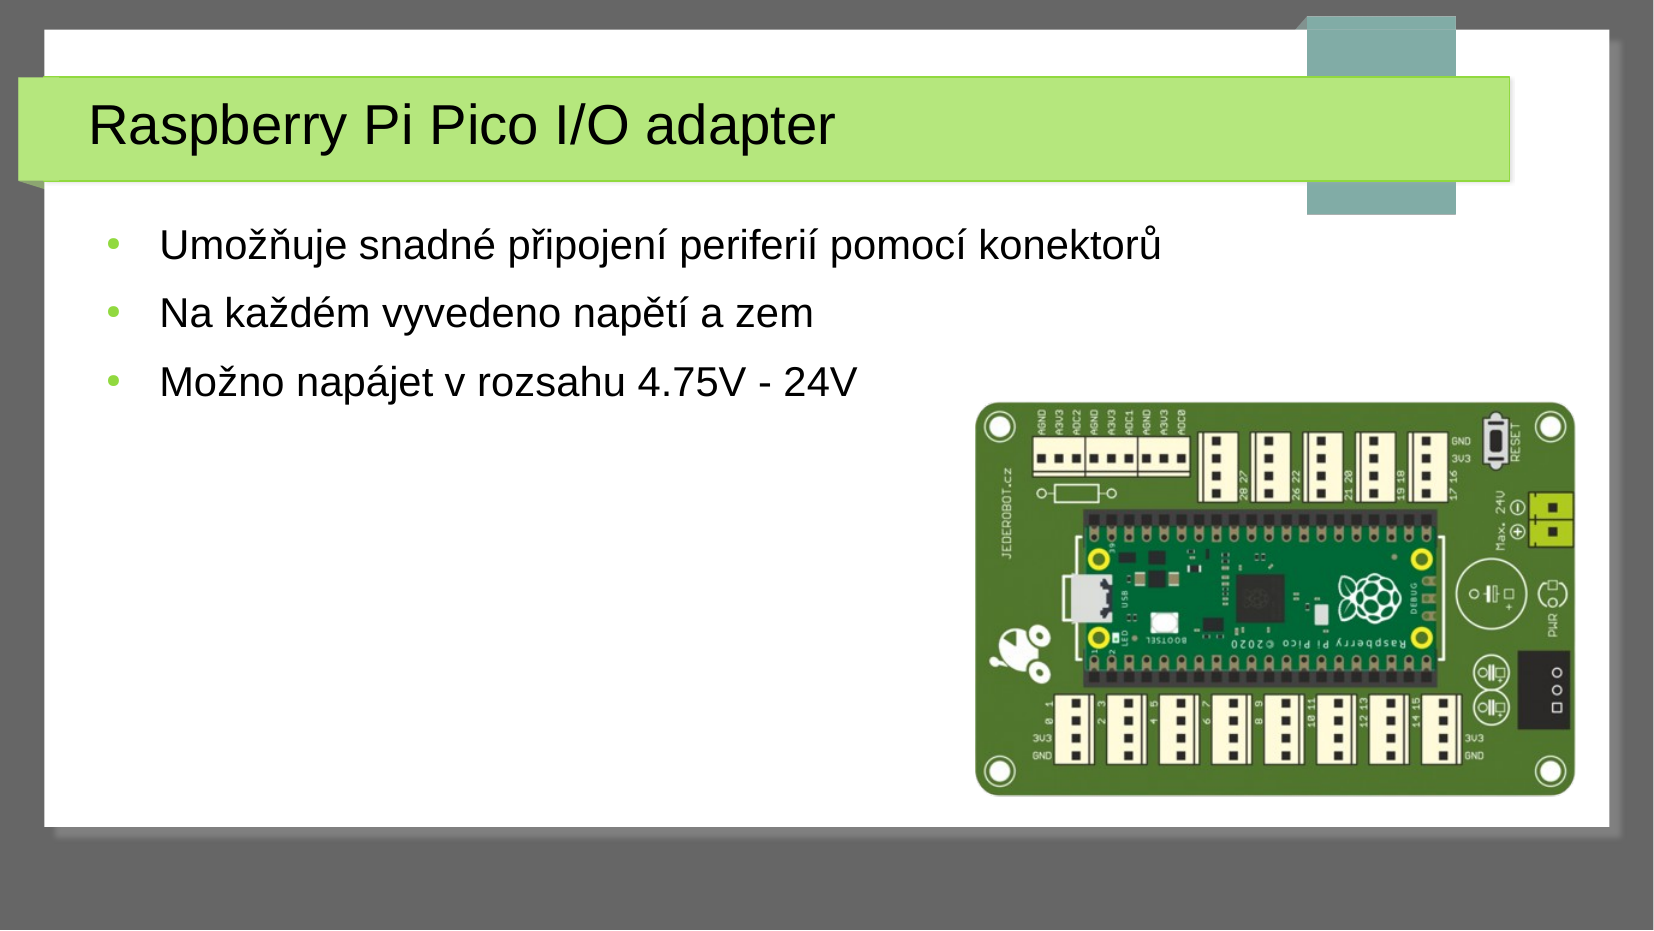

# Raspberry Pi Pico I/O adapter
Umožňuje snadné připojení periferií pomocí konektorů
Na každém vyvedeno napětí a zem
Možno napájet v rozsahu 4.75V - 24V